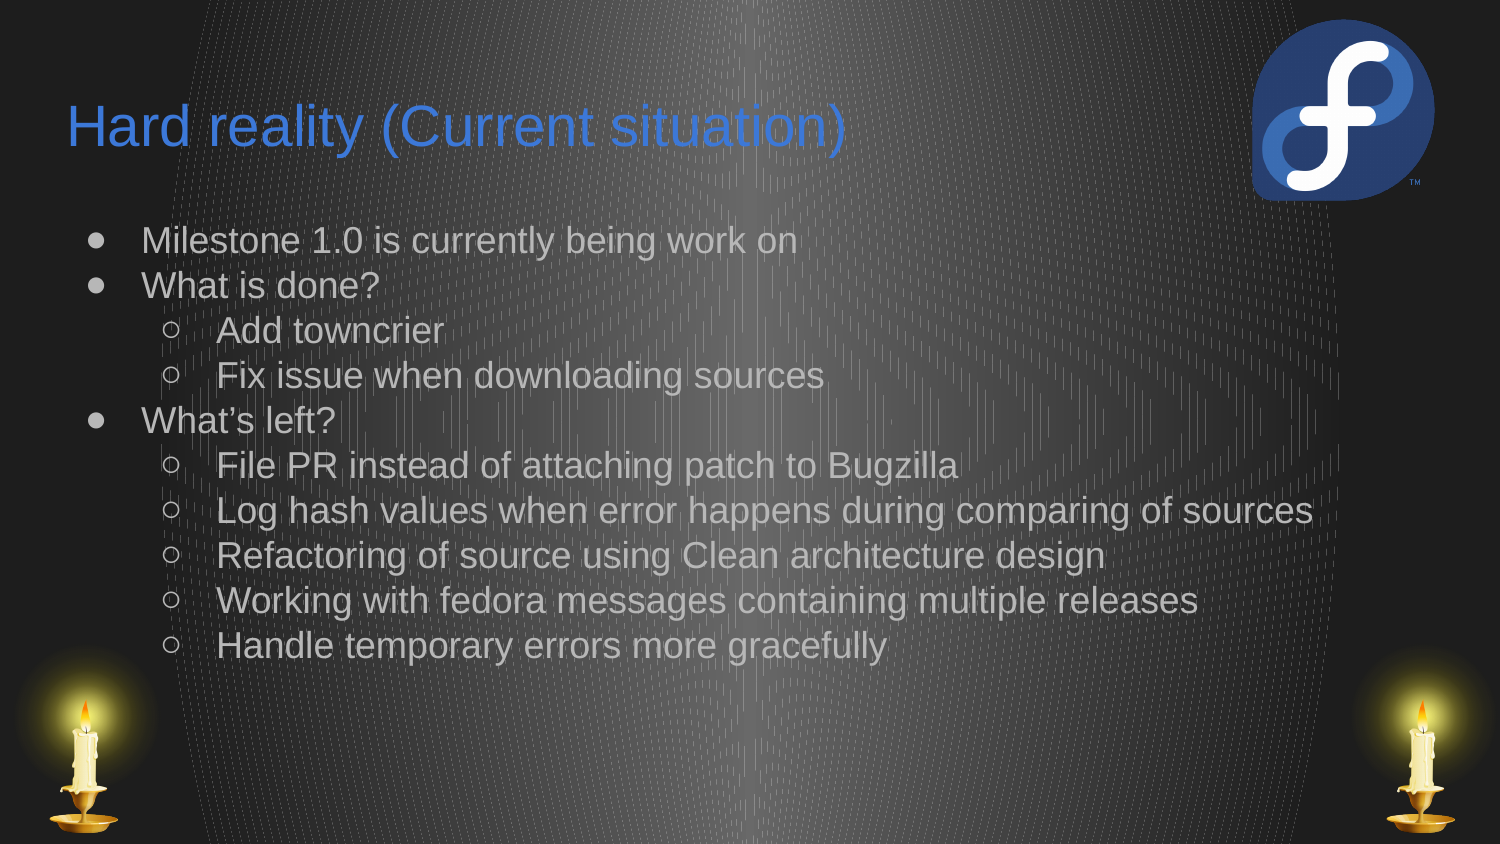

# Hard reality (Current situation)
Milestone 1.0 is currently being work on
What is done?
Add towncrier
Fix issue when downloading sources
What’s left?
File PR instead of attaching patch to Bugzilla
Log hash values when error happens during comparing of sources
Refactoring of source using Clean architecture design
Working with fedora messages containing multiple releases
Handle temporary errors more gracefully